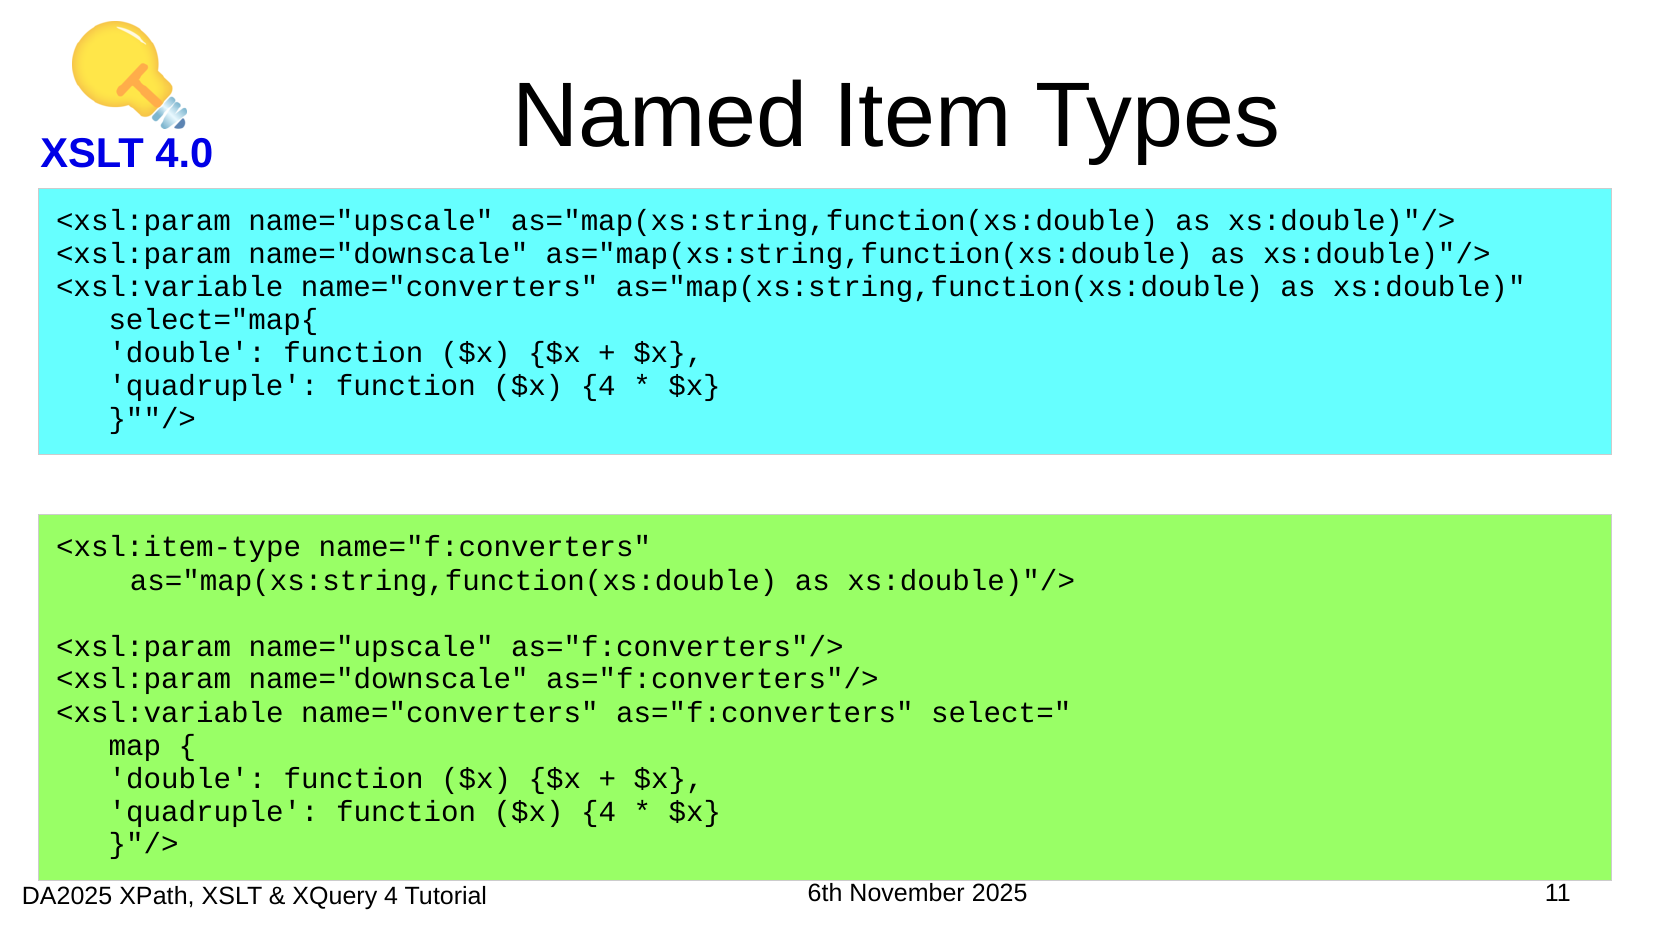

# Named Item Types
<xsl:param name="upscale" as="map(xs:string,function(xs:double) as xs:double)"/>
<xsl:param name="downscale" as="map(xs:string,function(xs:double) as xs:double)"/>
<xsl:variable name="converters" as="map(xs:string,function(xs:double) as xs:double)"
 select="map{
 'double': function ($x) {$x + $x},
 'quadruple': function ($x) {4 * $x}
 }""/>
<xsl:item-type name="f:converters"
	as="map(xs:string,function(xs:double) as xs:double)"/>
<xsl:param name="upscale" as="f:converters"/>
<xsl:param name="downscale" as="f:converters"/>
<xsl:variable name="converters" as="f:converters" select="
 map {
 'double': function ($x) {$x + $x},
 'quadruple': function ($x) {4 * $x}
 }"/>
11
6th November 2025
DA2025 XPath, XSLT & XQuery 4 Tutorial